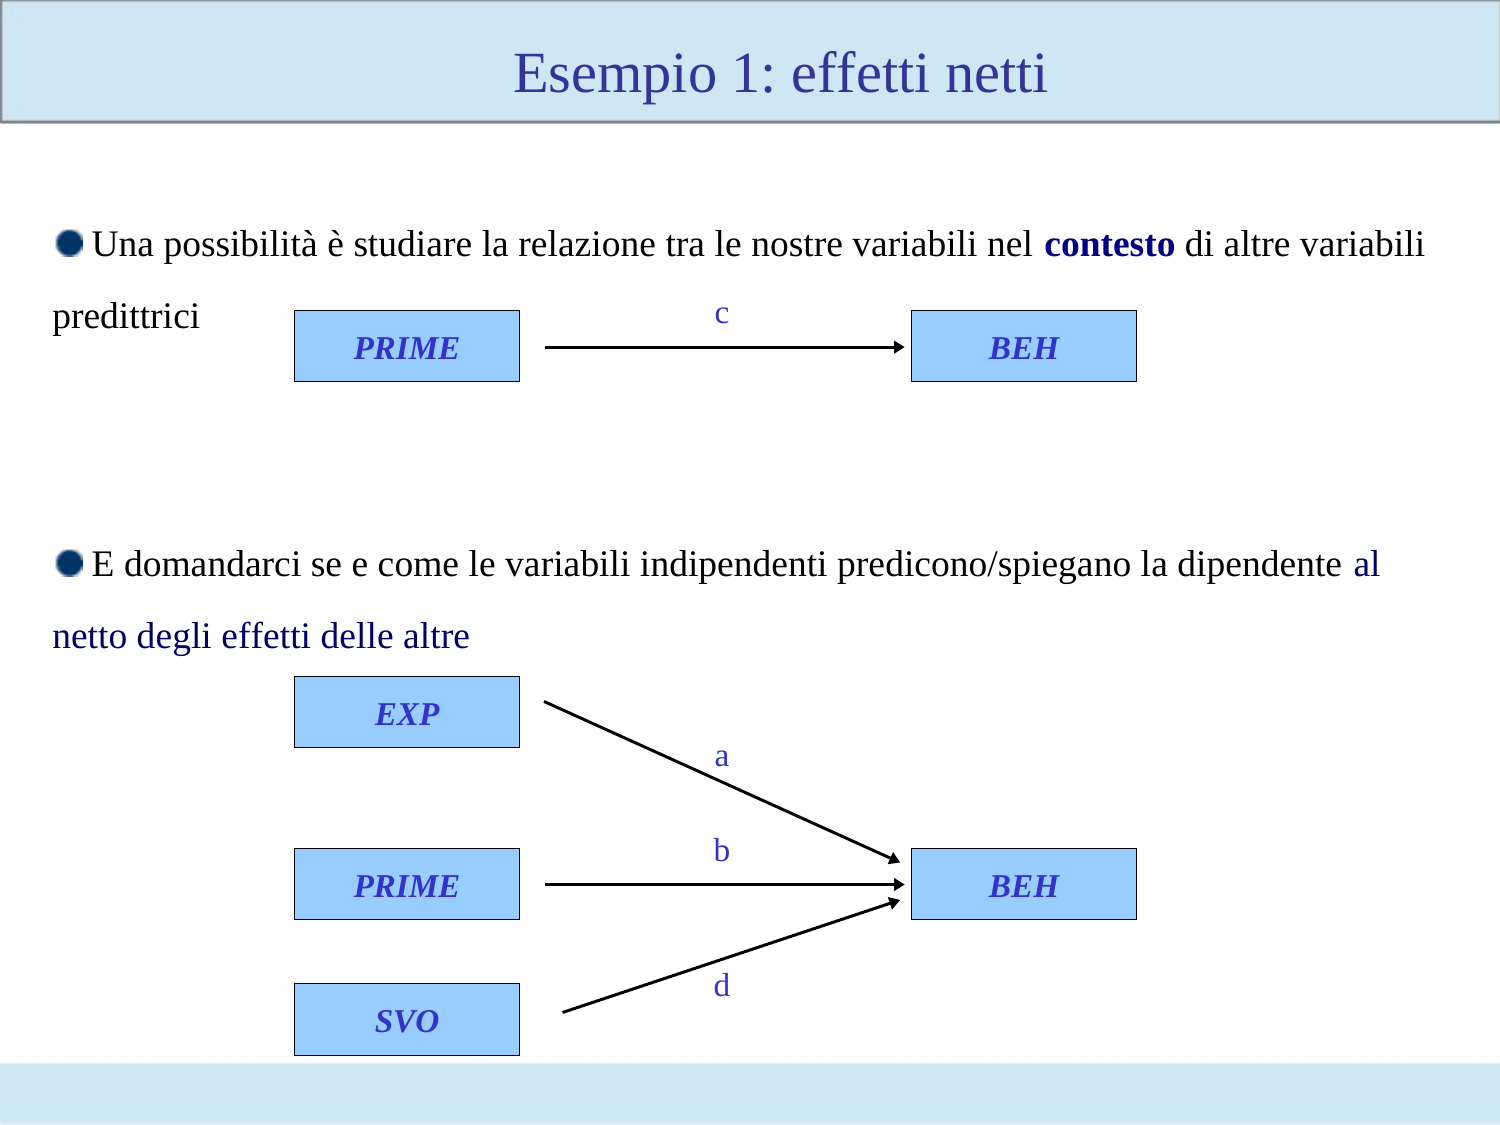

# Esempio 1: effetti netti
 Una possibilità è studiare la relazione tra le nostre variabili nel contesto di altre variabili predittrici
 E domandarci se e come le variabili indipendenti predicono/spiegano la dipendente al netto degli effetti delle altre
c
PRIME
BEH
EXP
a
b
PRIME
BEH
d
SVO